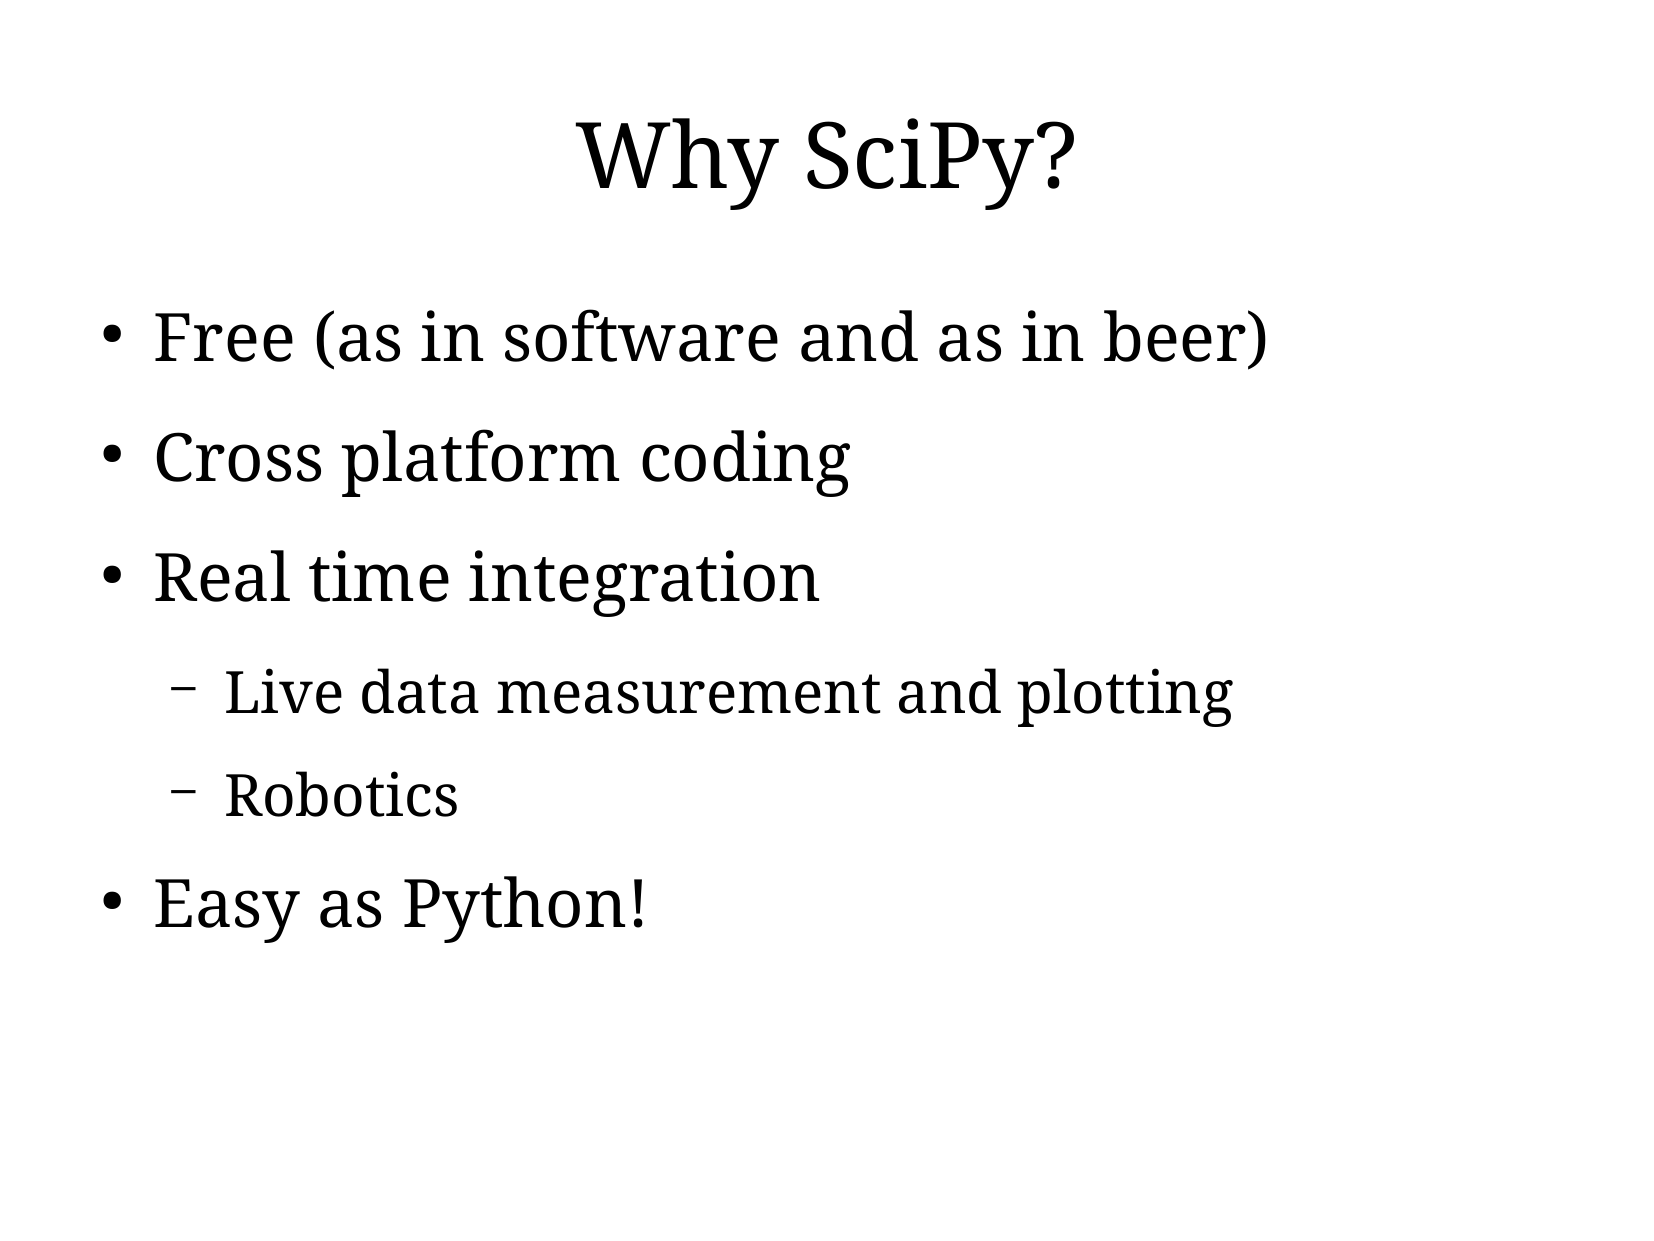

# Why SciPy?
Free (as in software and as in beer)
Cross platform coding
Real time integration
Live data measurement and plotting
Robotics
Easy as Python!